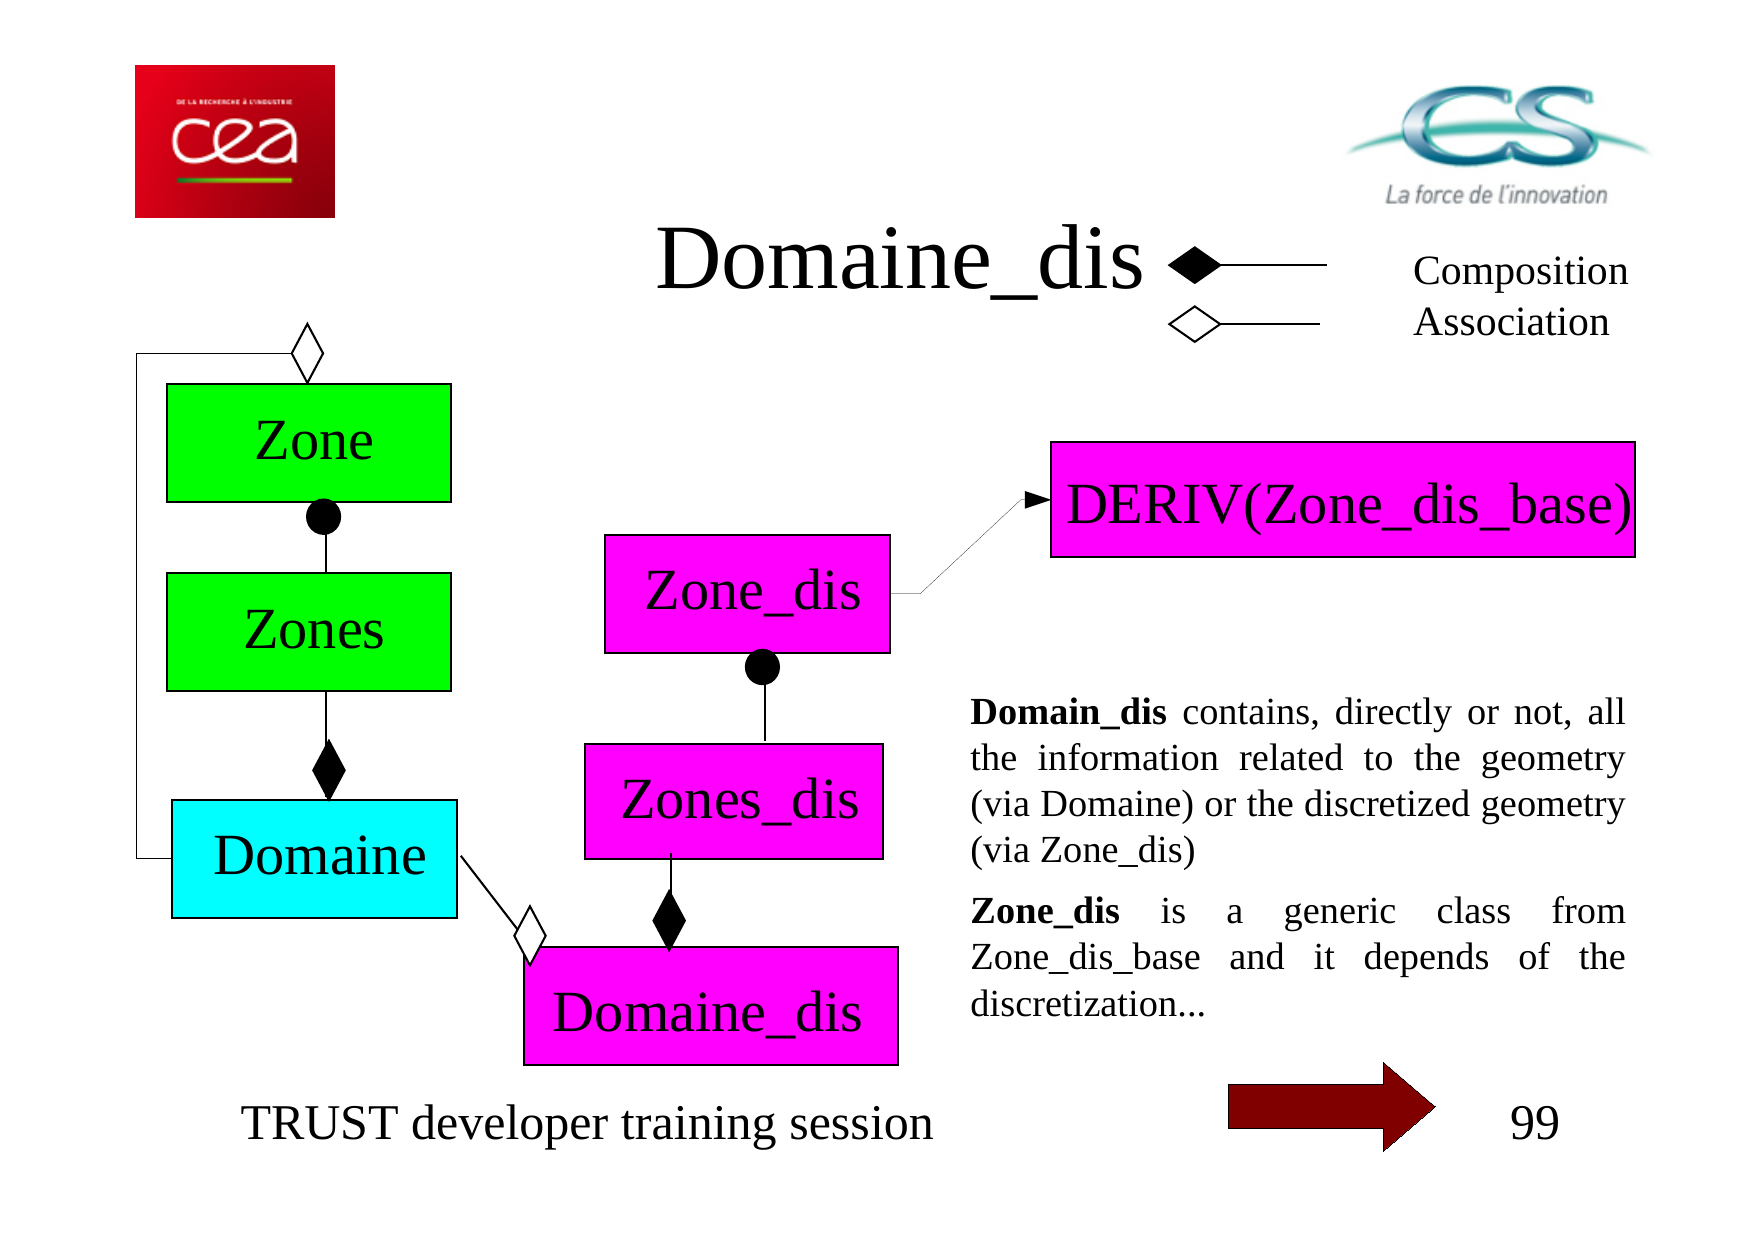

# Domaine_dis
Composition
Association
Zone
DERIV(Zone_dis_base)
Zone_dis
Zones
Domain_dis contains, directly or not, all the information related to the geometry (via Domaine) or the discretized geometry (via Zone_dis)
Zone_dis is a generic class from Zone_dis_base and it depends of the discretization...
Zones_dis
Domaine
Domaine_dis
TRUST developer training session
99